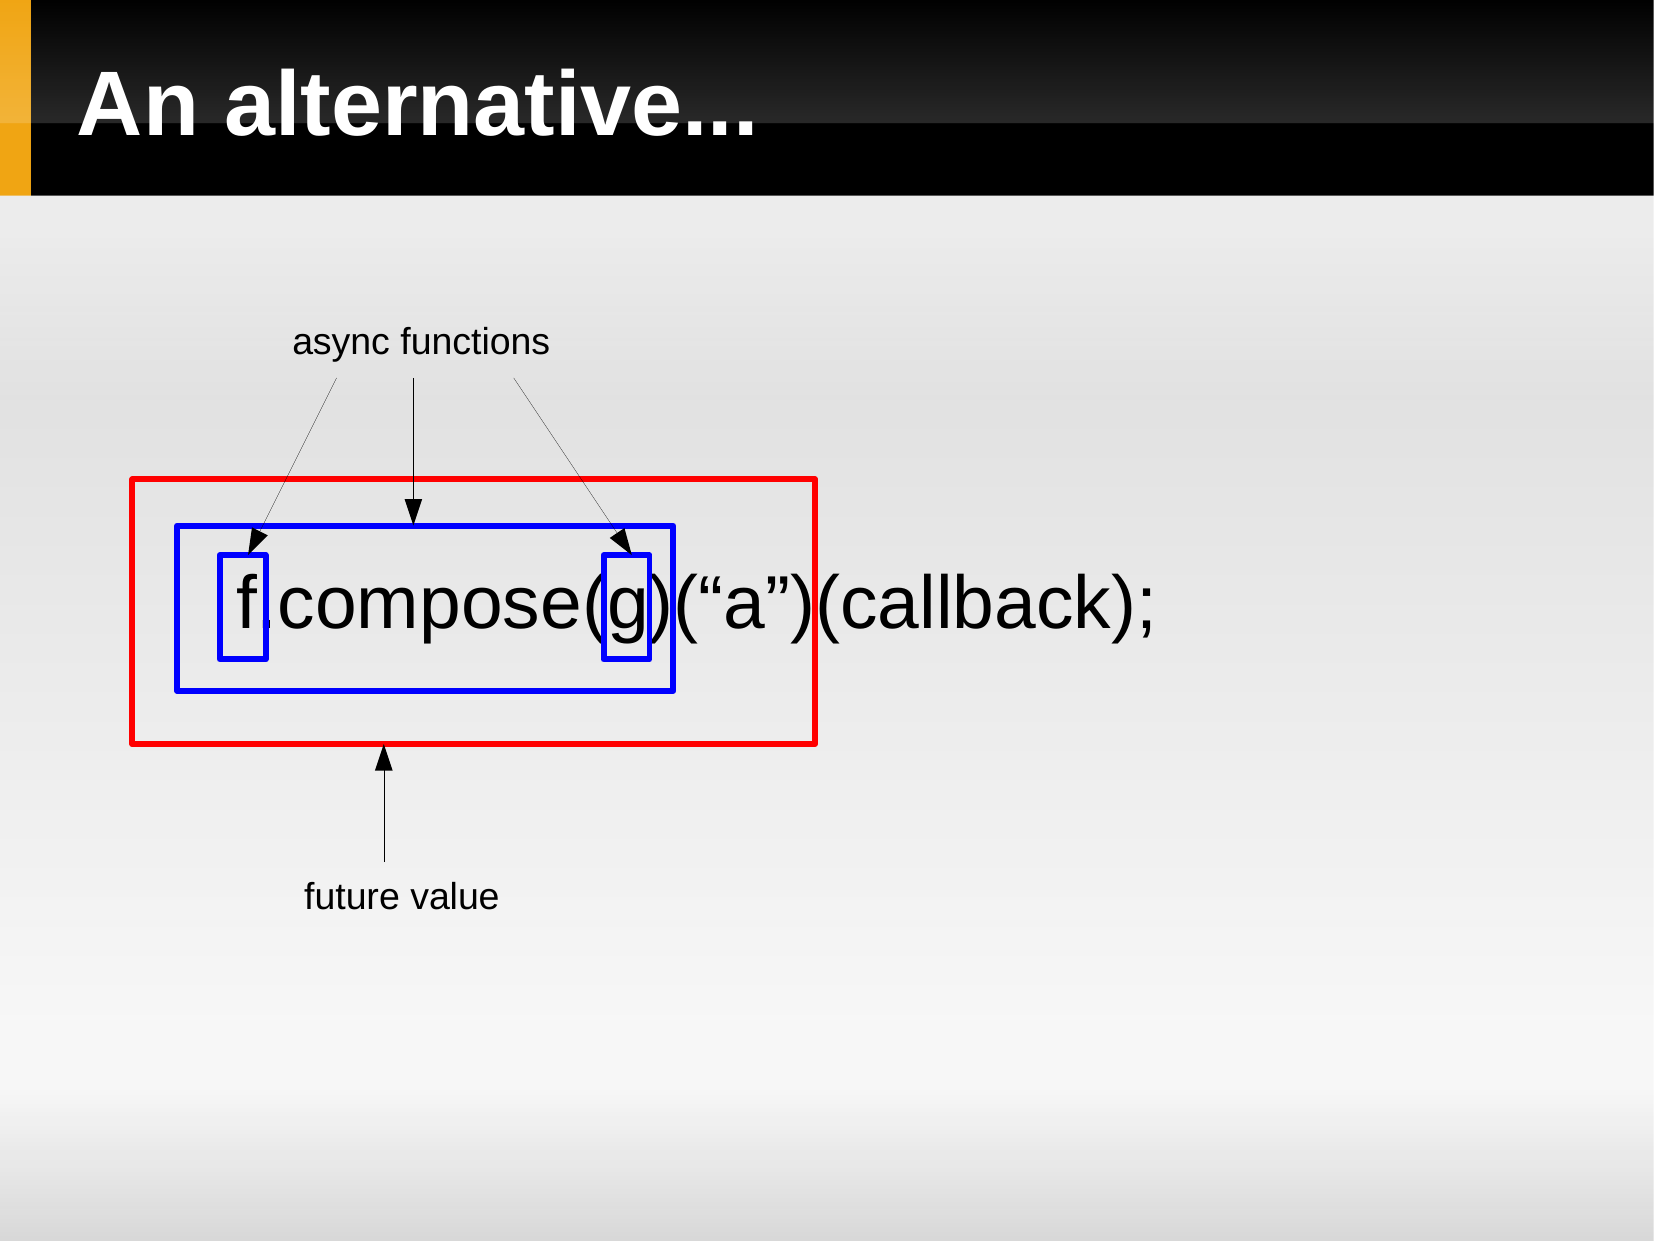

# An alternative...
async functions
f.compose(g)(“a”)(callback);
future value